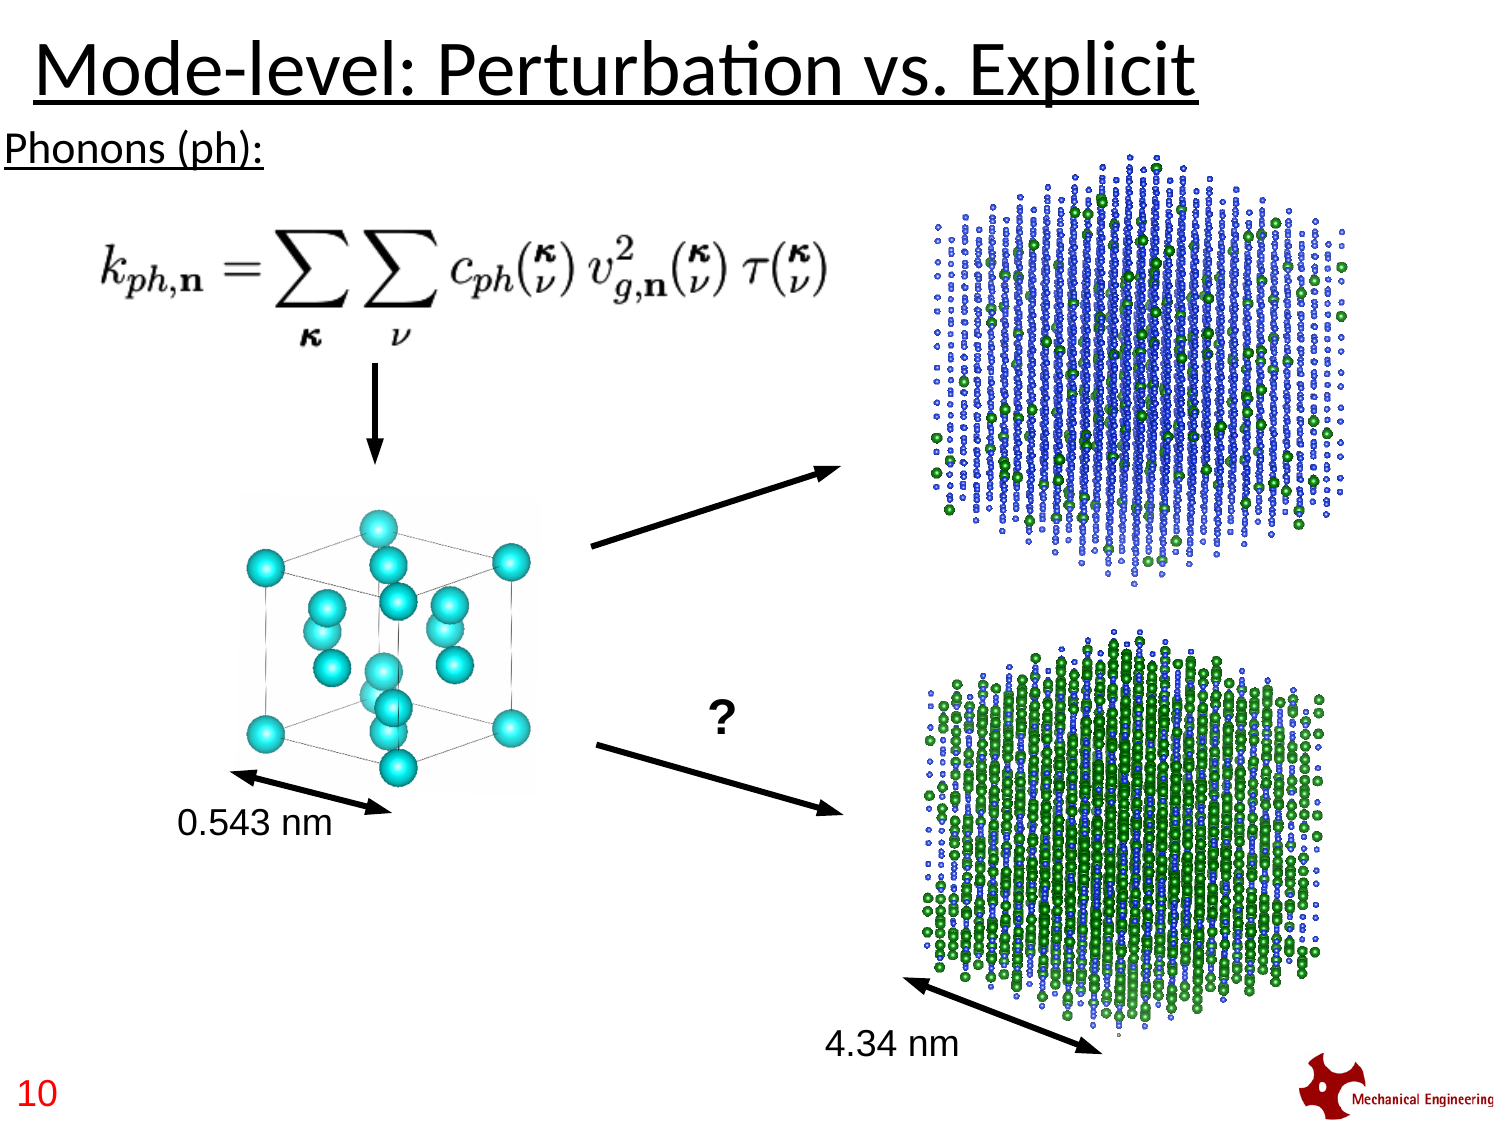

# Mode-level: Perturbation vs. Explicit
Phonons (ph):
0.543 nm
?
4.34 nm